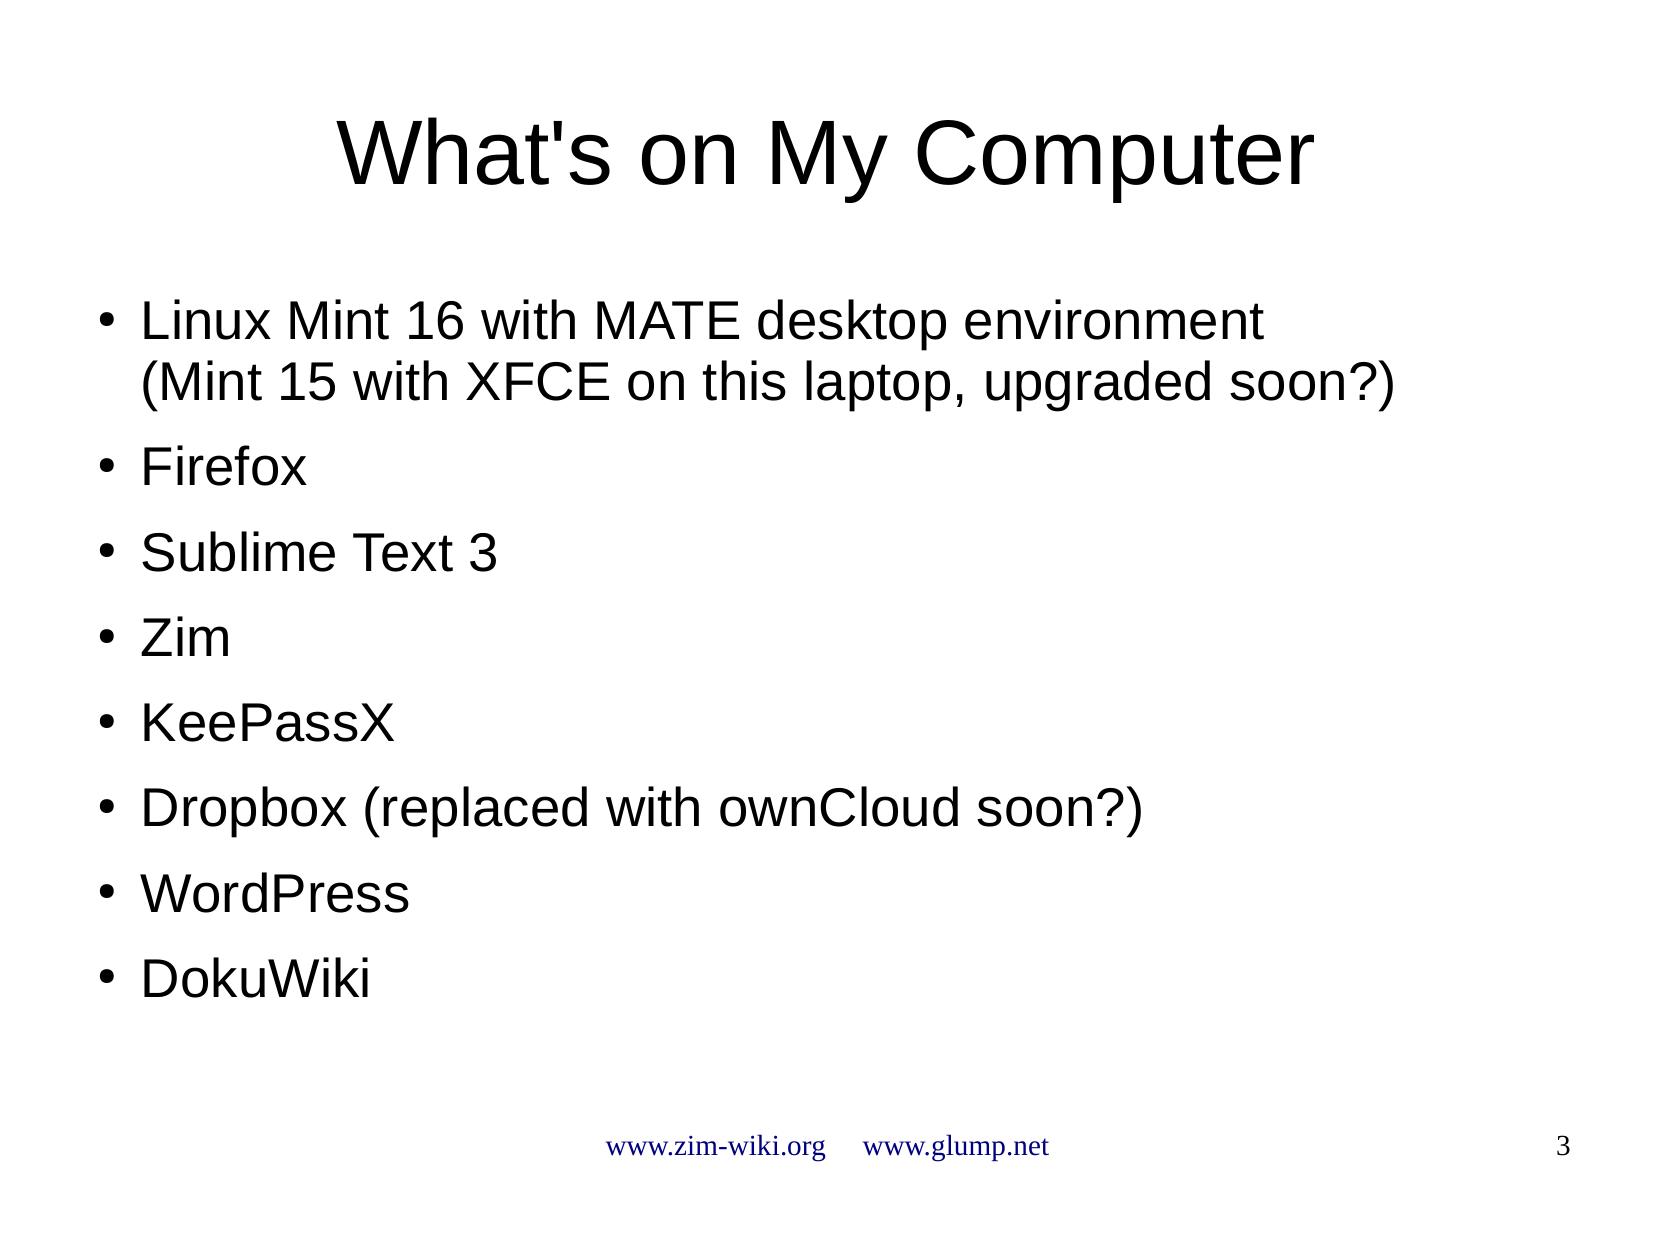

# What's on My Computer
Linux Mint 16 with MATE desktop environment
(Mint 15 with XFCE on this laptop, upgraded soon?)
Firefox
Sublime Text 3
Zim
KeePassX
Dropbox (replaced with ownCloud soon?)
WordPress
DokuWiki
3